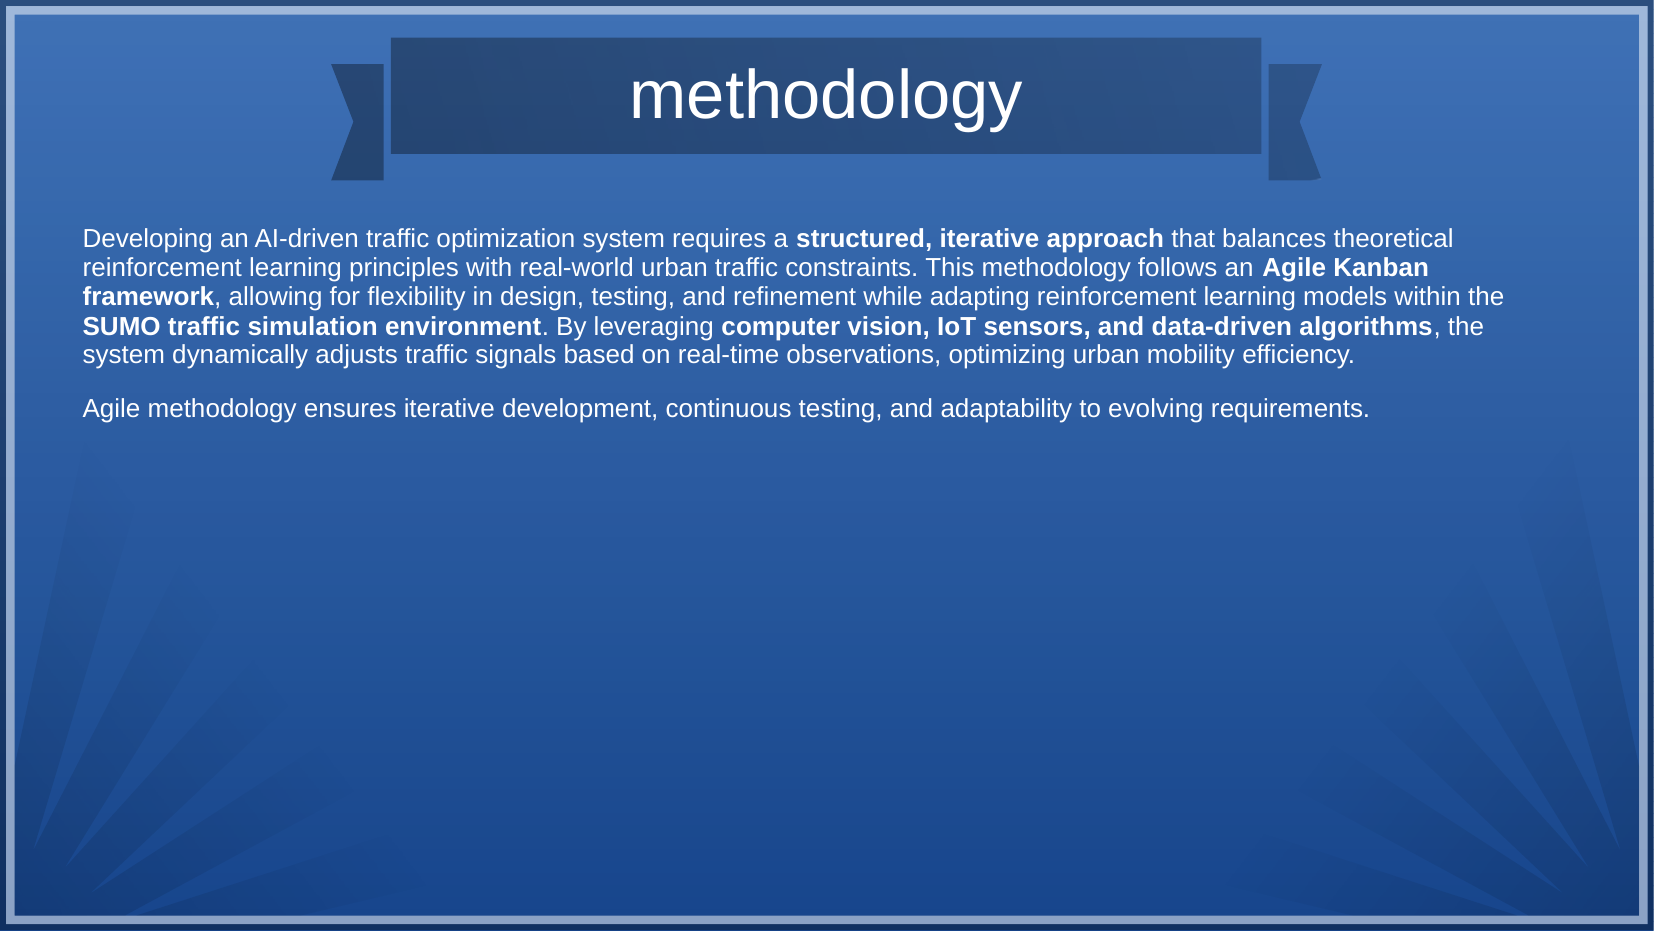

# methodology
Developing an AI-driven traffic optimization system requires a structured, iterative approach that balances theoretical reinforcement learning principles with real-world urban traffic constraints. This methodology follows an Agile Kanban framework, allowing for flexibility in design, testing, and refinement while adapting reinforcement learning models within the SUMO traffic simulation environment. By leveraging computer vision, IoT sensors, and data-driven algorithms, the system dynamically adjusts traffic signals based on real-time observations, optimizing urban mobility efficiency.
Agile methodology ensures iterative development, continuous testing, and adaptability to evolving requirements.